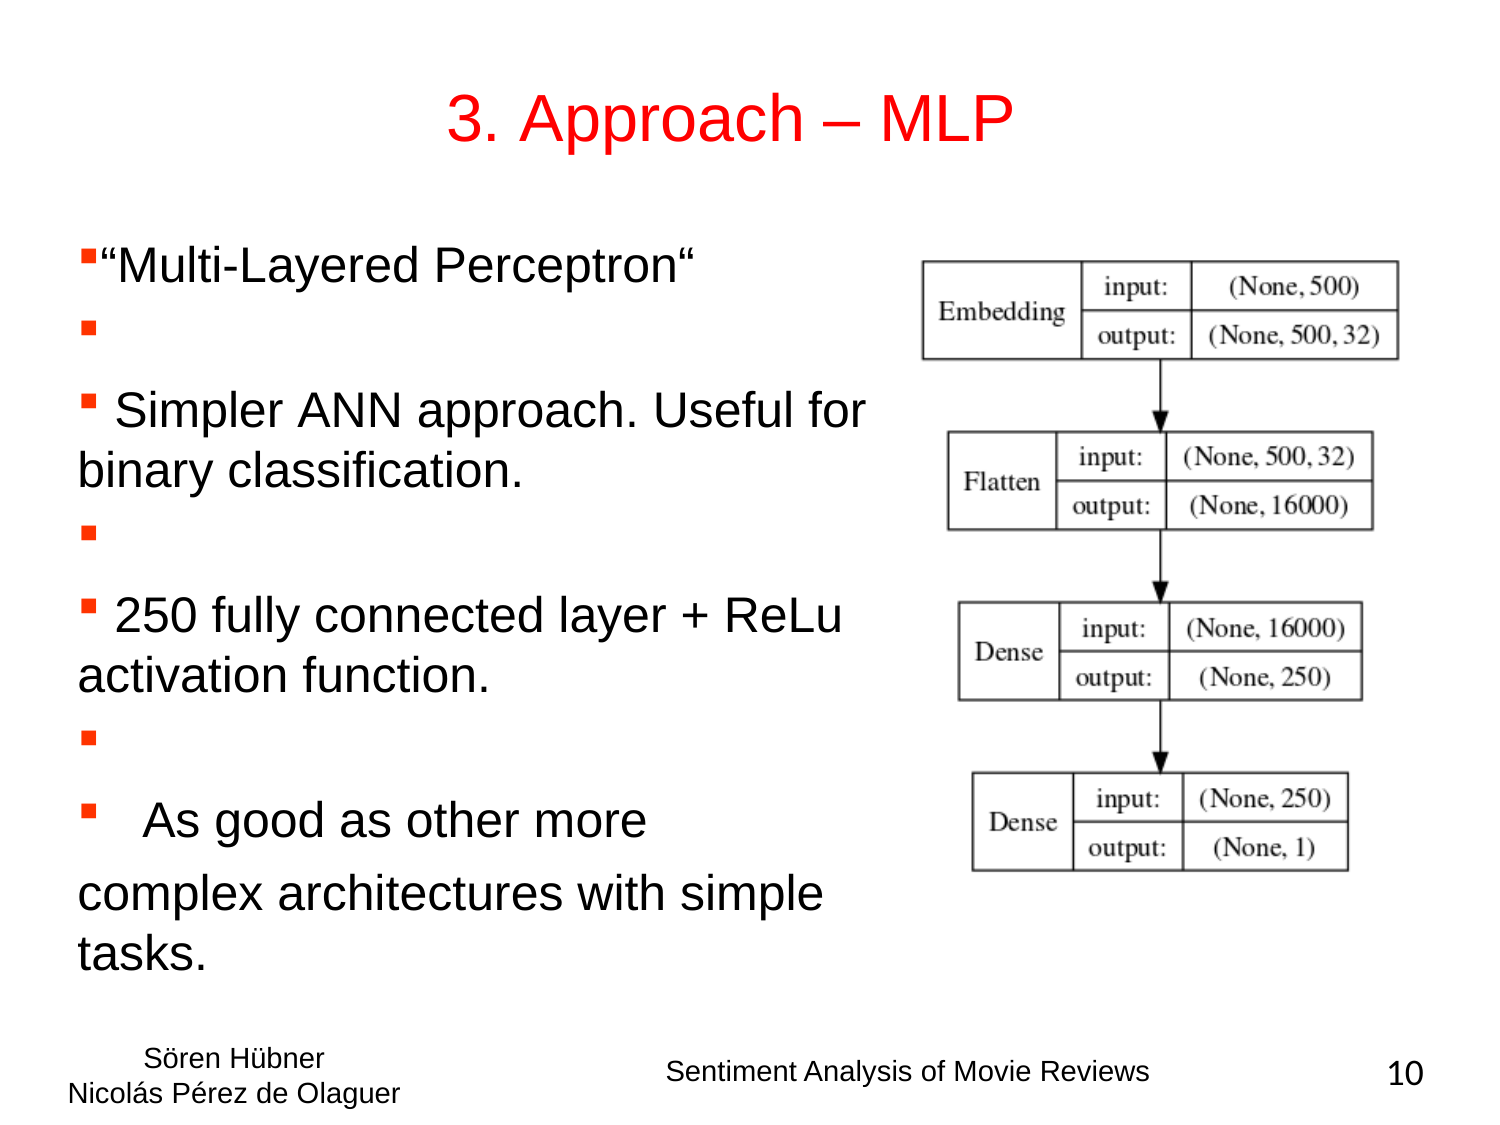

# 3. Approach – MLP
“Multi-Layered Perceptron“
 Simpler ANN approach. Useful for binary classification.
 250 fully connected layer + ReLu activation function.
 As good as other more
complex architectures with simple tasks.
Sören Hübner
Nicolás Pérez de Olaguer
Sentiment Analysis of Movie Reviews